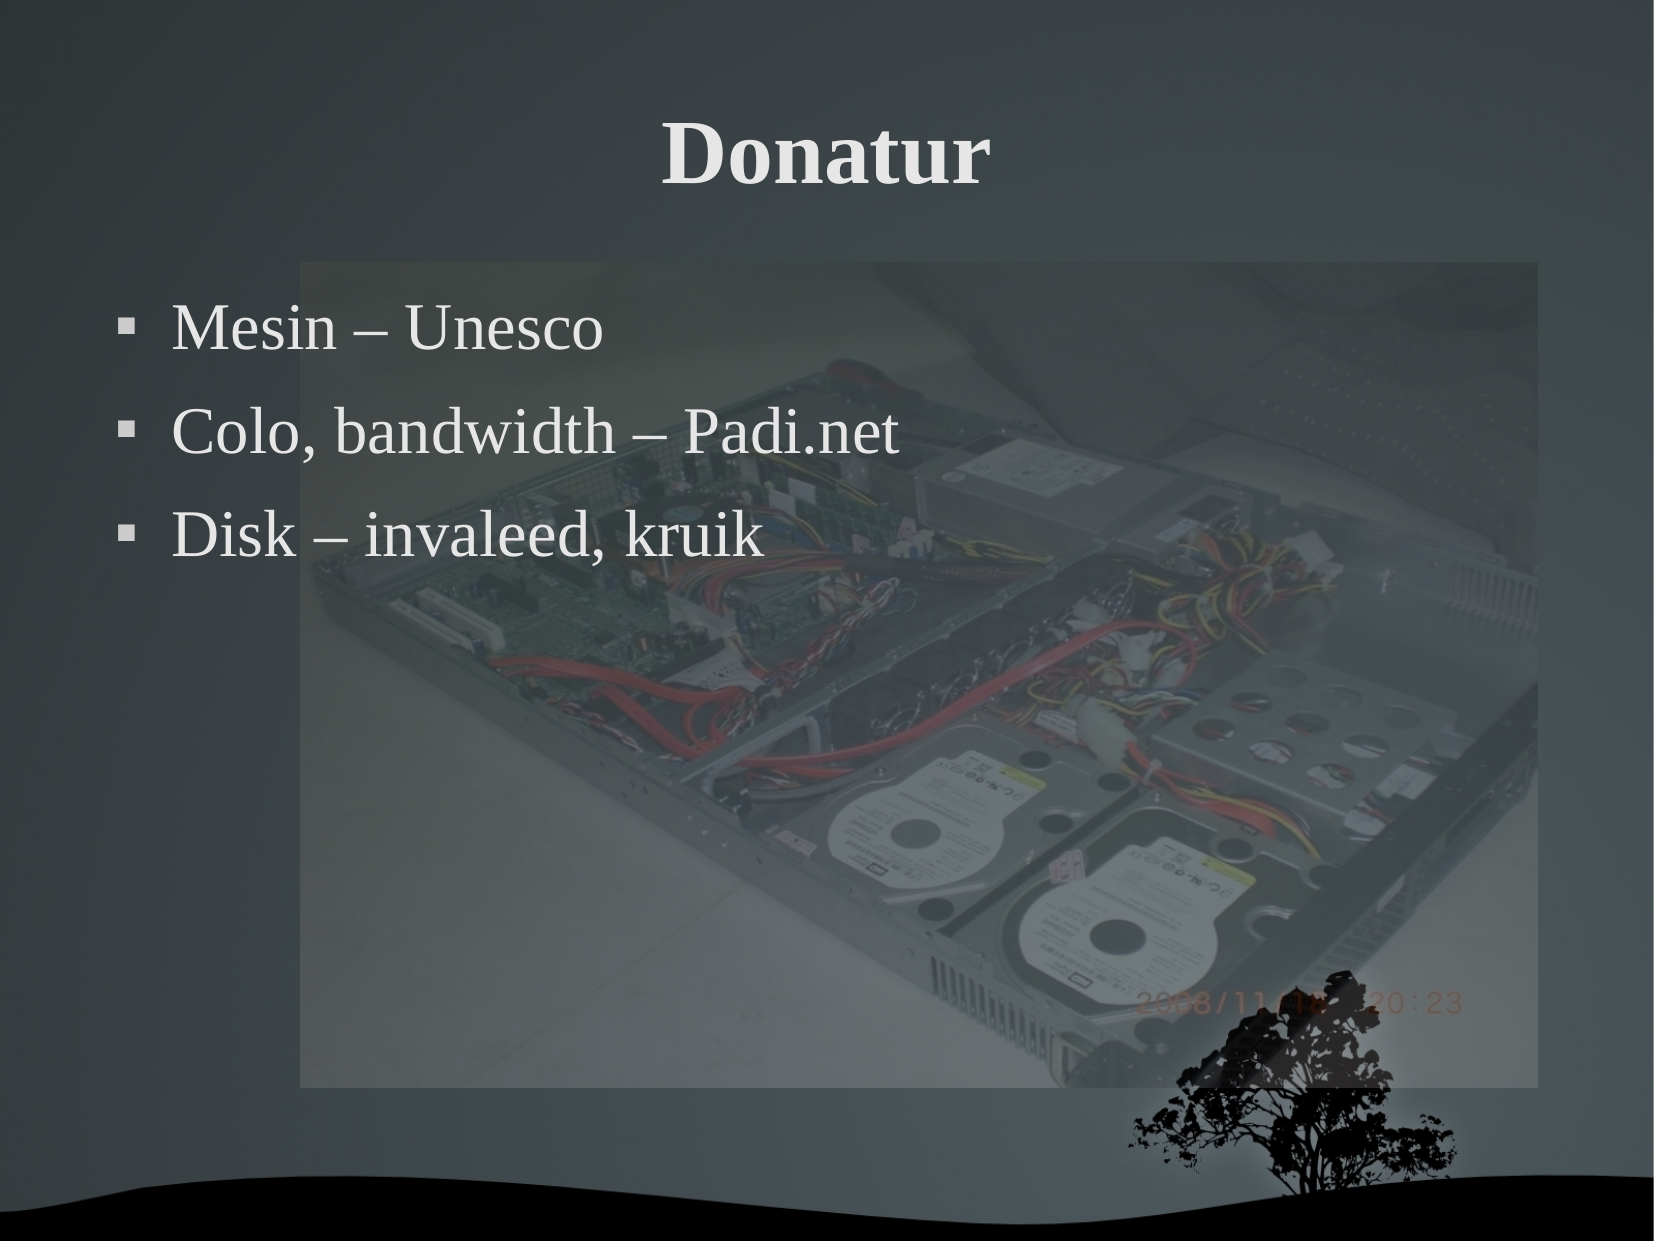

# Donatur
Mesin – Unesco
Colo, bandwidth – Padi.net
Disk – invaleed, kruik